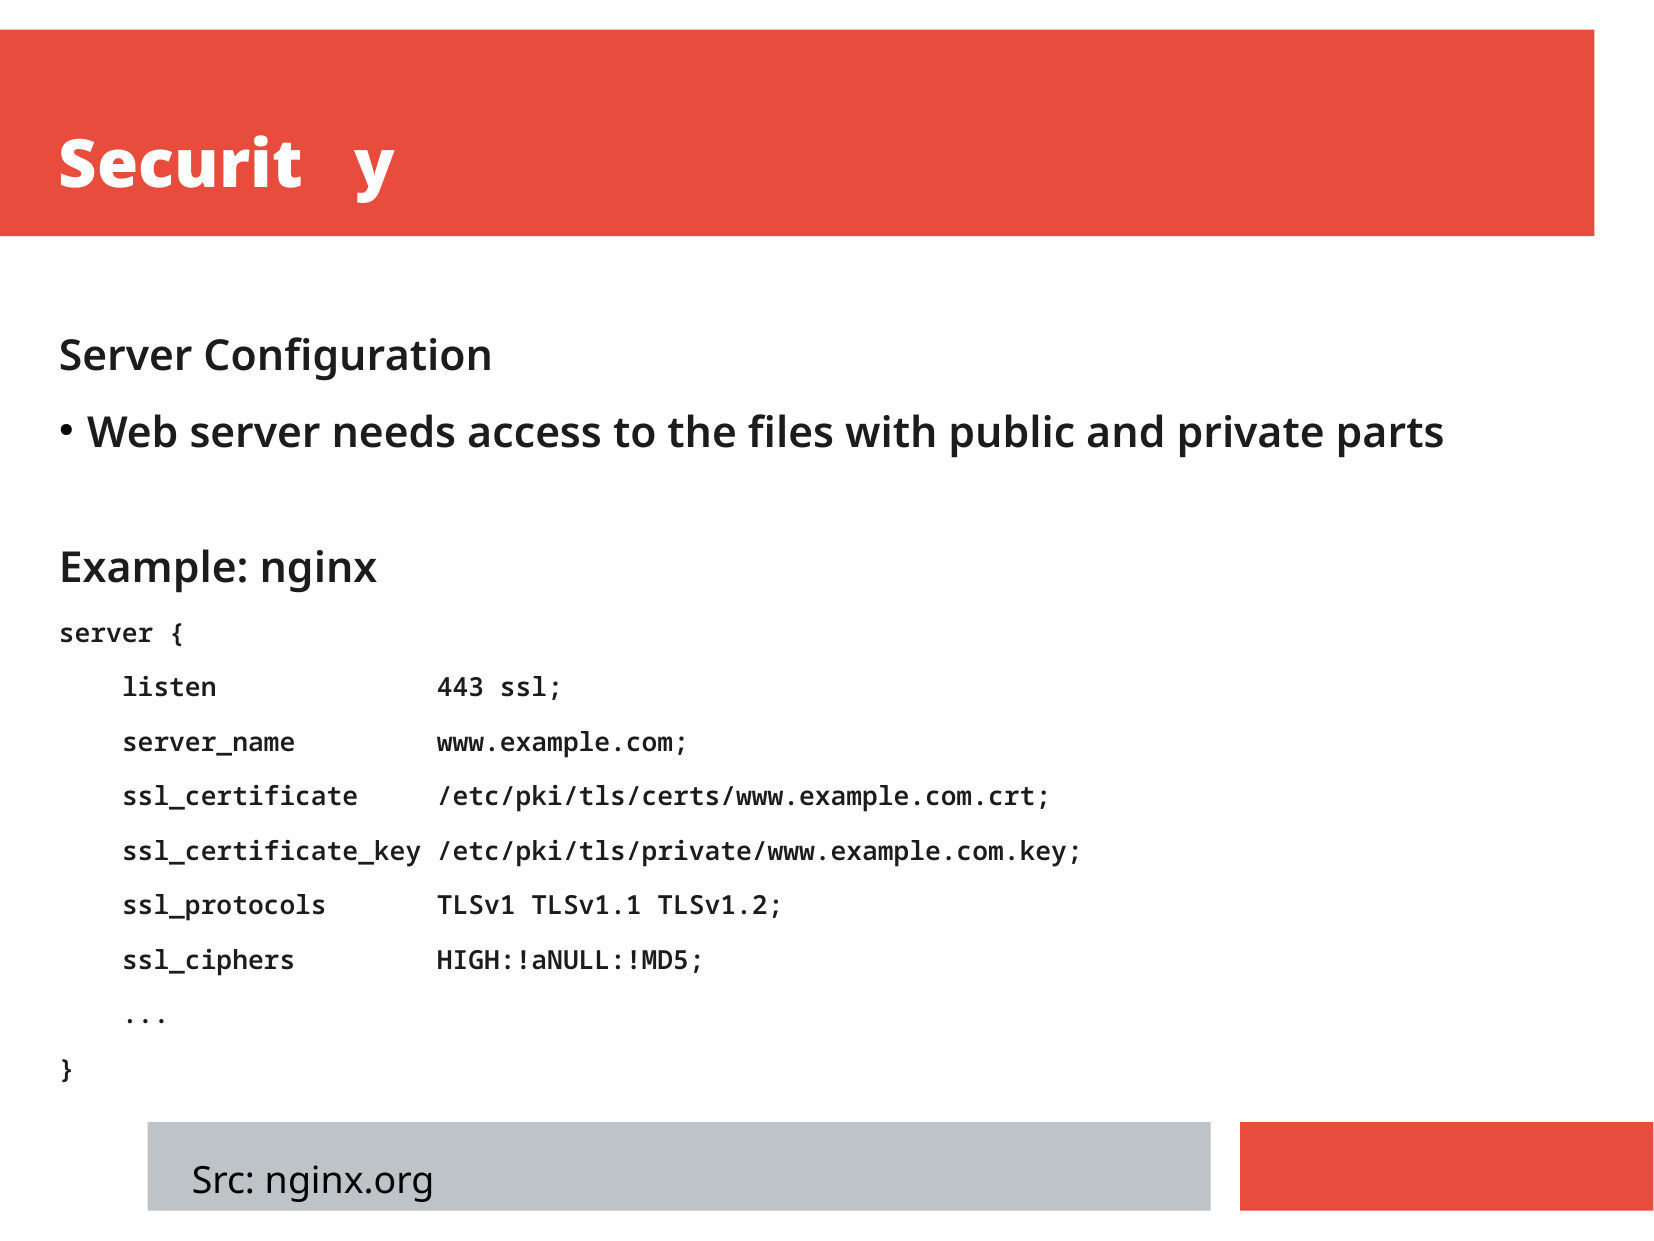

# Securit	y
Server Configuration
Web server needs access to the files with public and private parts
Example: nginx
server {
 listen 443 ssl;
 server_name www.example.com;
 ssl_certificate /etc/pki/tls/certs/www.example.com.crt;
 ssl_certificate_key /etc/pki/tls/private/www.example.com.key;
 ssl_protocols TLSv1 TLSv1.1 TLSv1.2;
 ssl_ciphers HIGH:!aNULL:!MD5;
 ...
}
Src: nginx.org